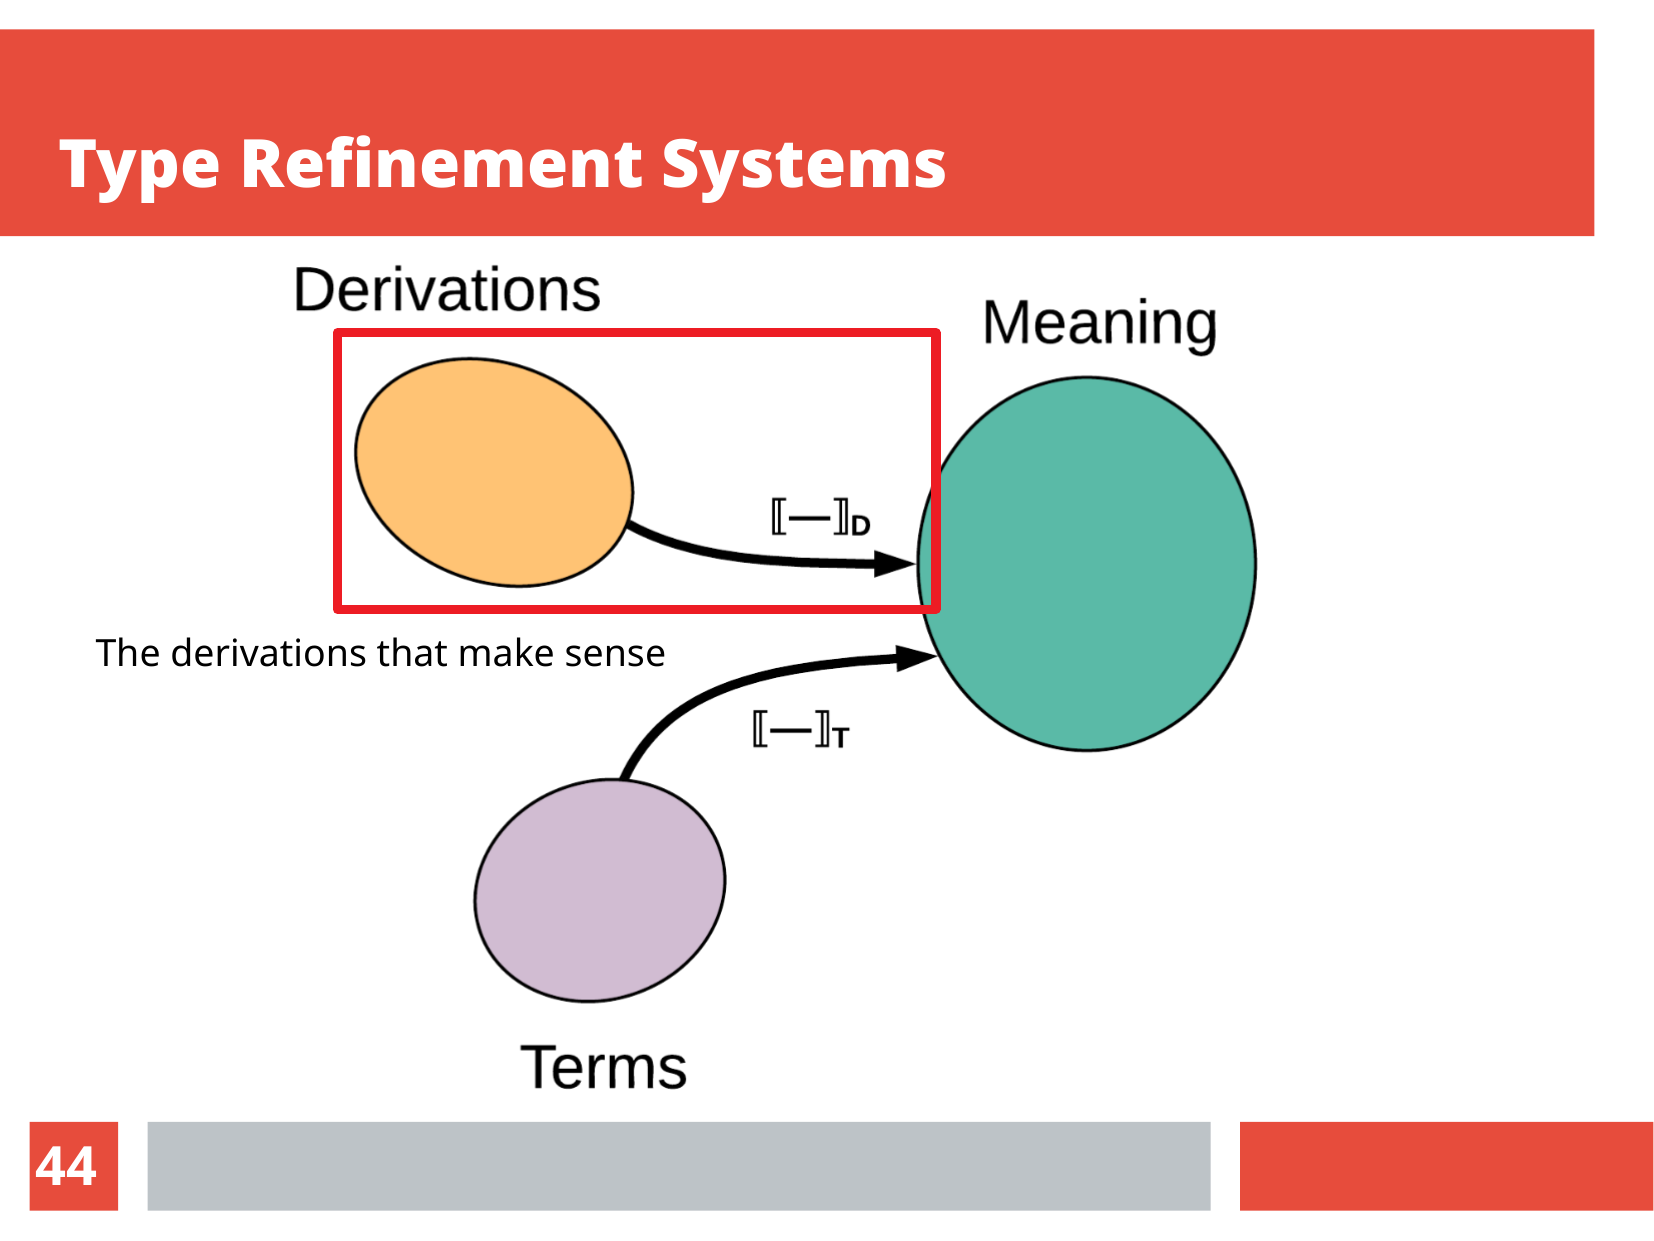

# Type Refinement Systems
The derivations that make sense
44
79